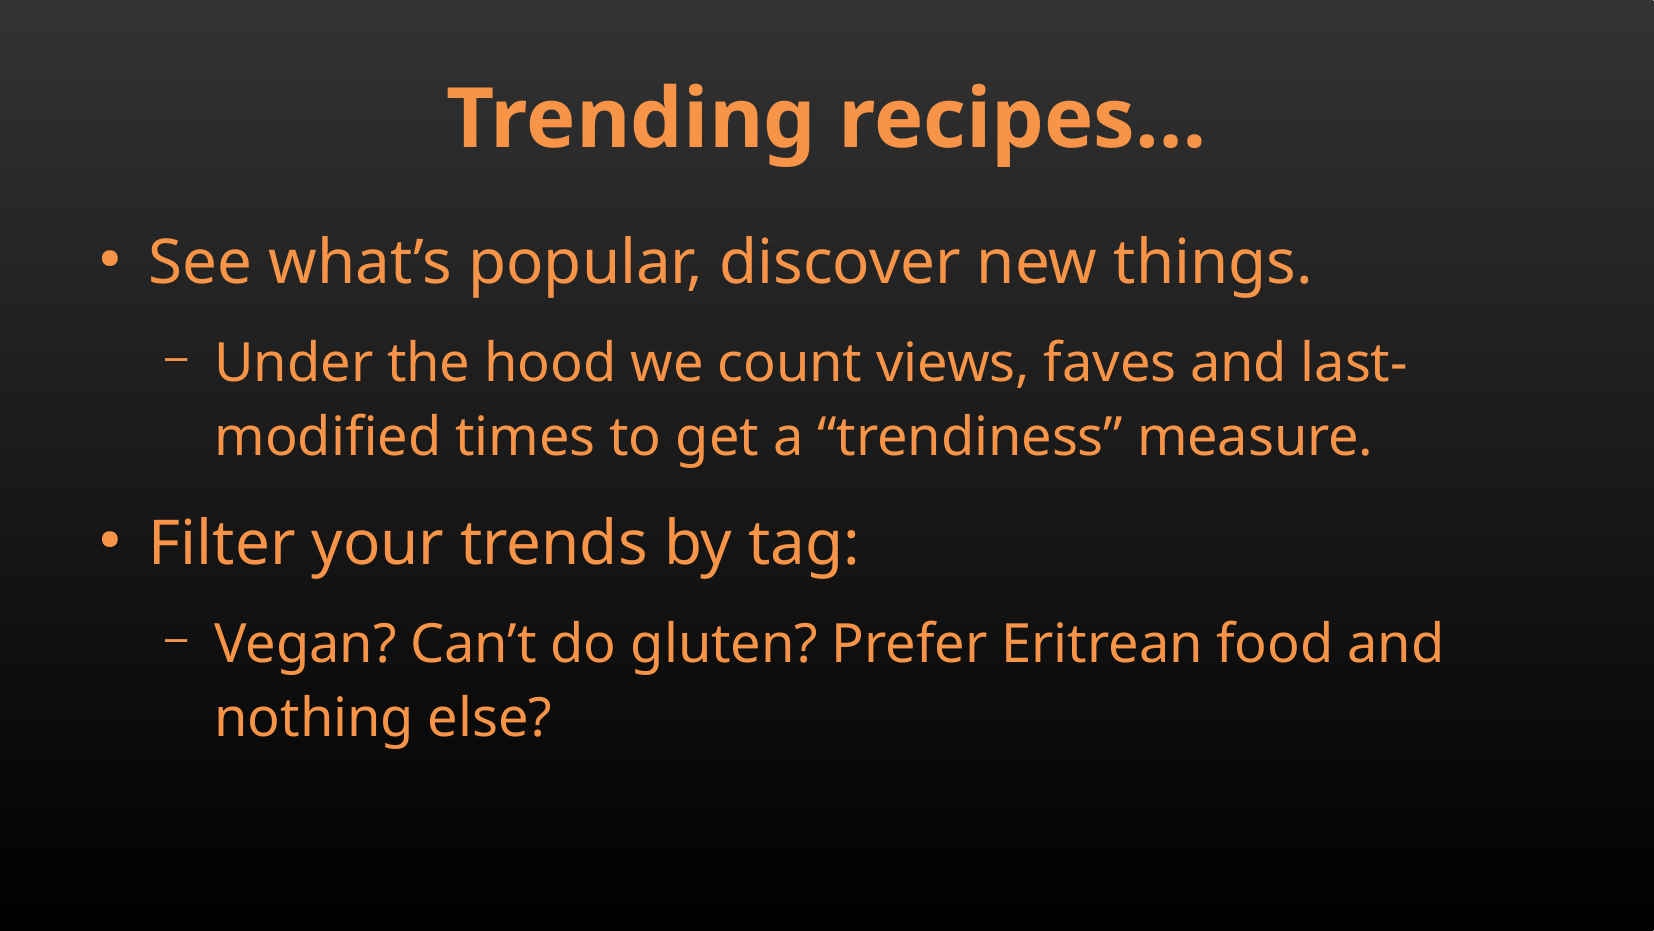

# Trending recipes…
See what’s popular, discover new things.
Under the hood we count views, faves and last-modified times to get a “trendiness” measure.
Filter your trends by tag:
Vegan? Can’t do gluten? Prefer Eritrean food and nothing else?